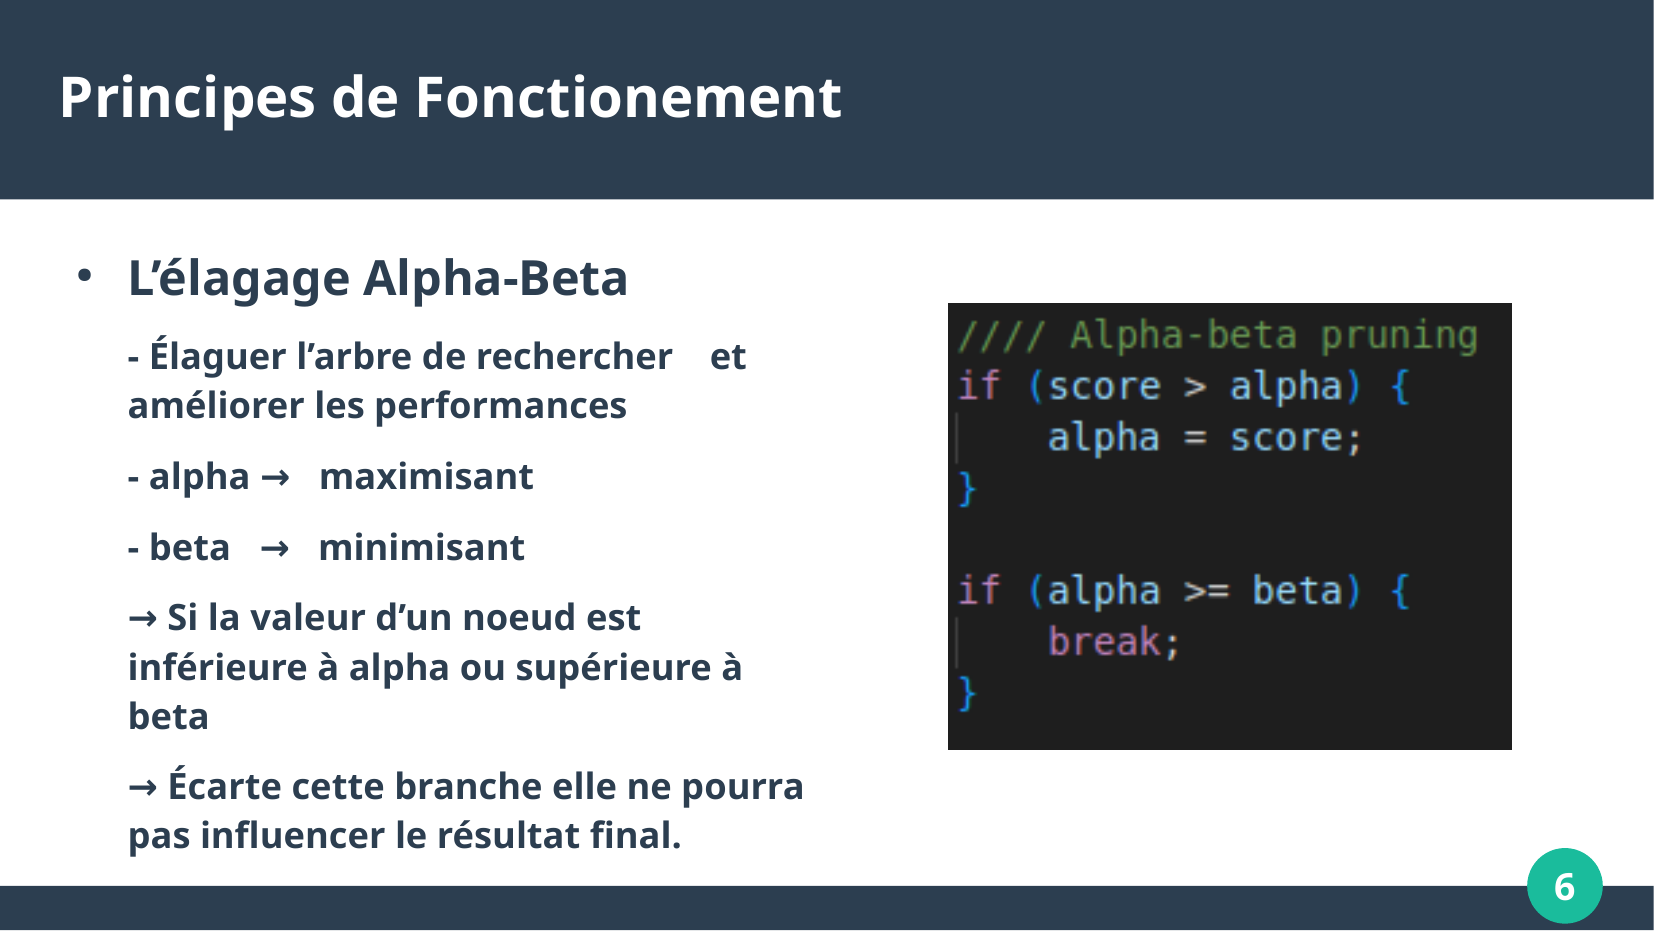

# Principes de Fonctionement
L’élagage Alpha-Beta
- Élaguer l’arbre de rechercher 	et améliorer les performances
- alpha → maximisant
- beta → minimisant
→ Si la valeur d’un noeud est inférieure à alpha ou supérieure à beta
→ Écarte cette branche elle ne pourra pas influencer le résultat final.